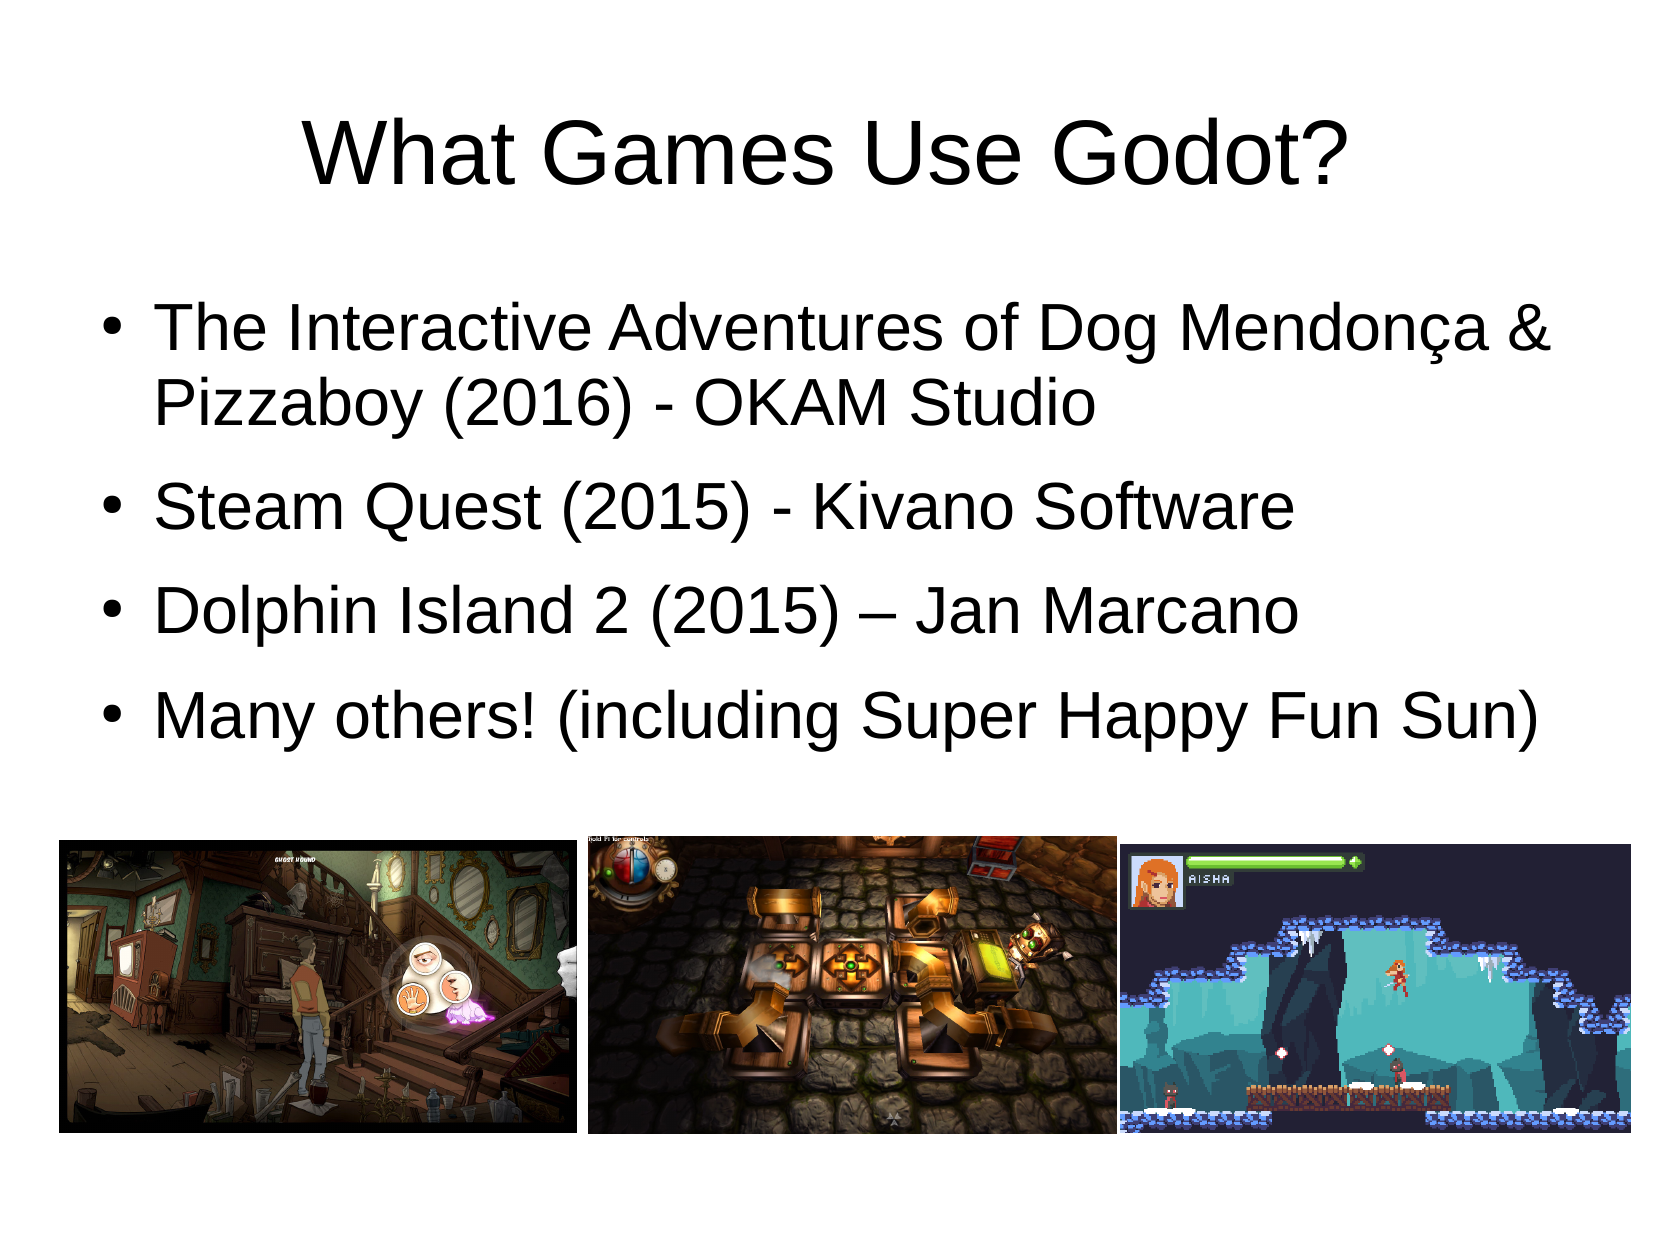

# What Games Use Godot?
The Interactive Adventures of Dog Mendonça & Pizzaboy (2016) - OKAM Studio
Steam Quest (2015) - Kivano Software
Dolphin Island 2 (2015) – Jan Marcano
Many others! (including Super Happy Fun Sun)